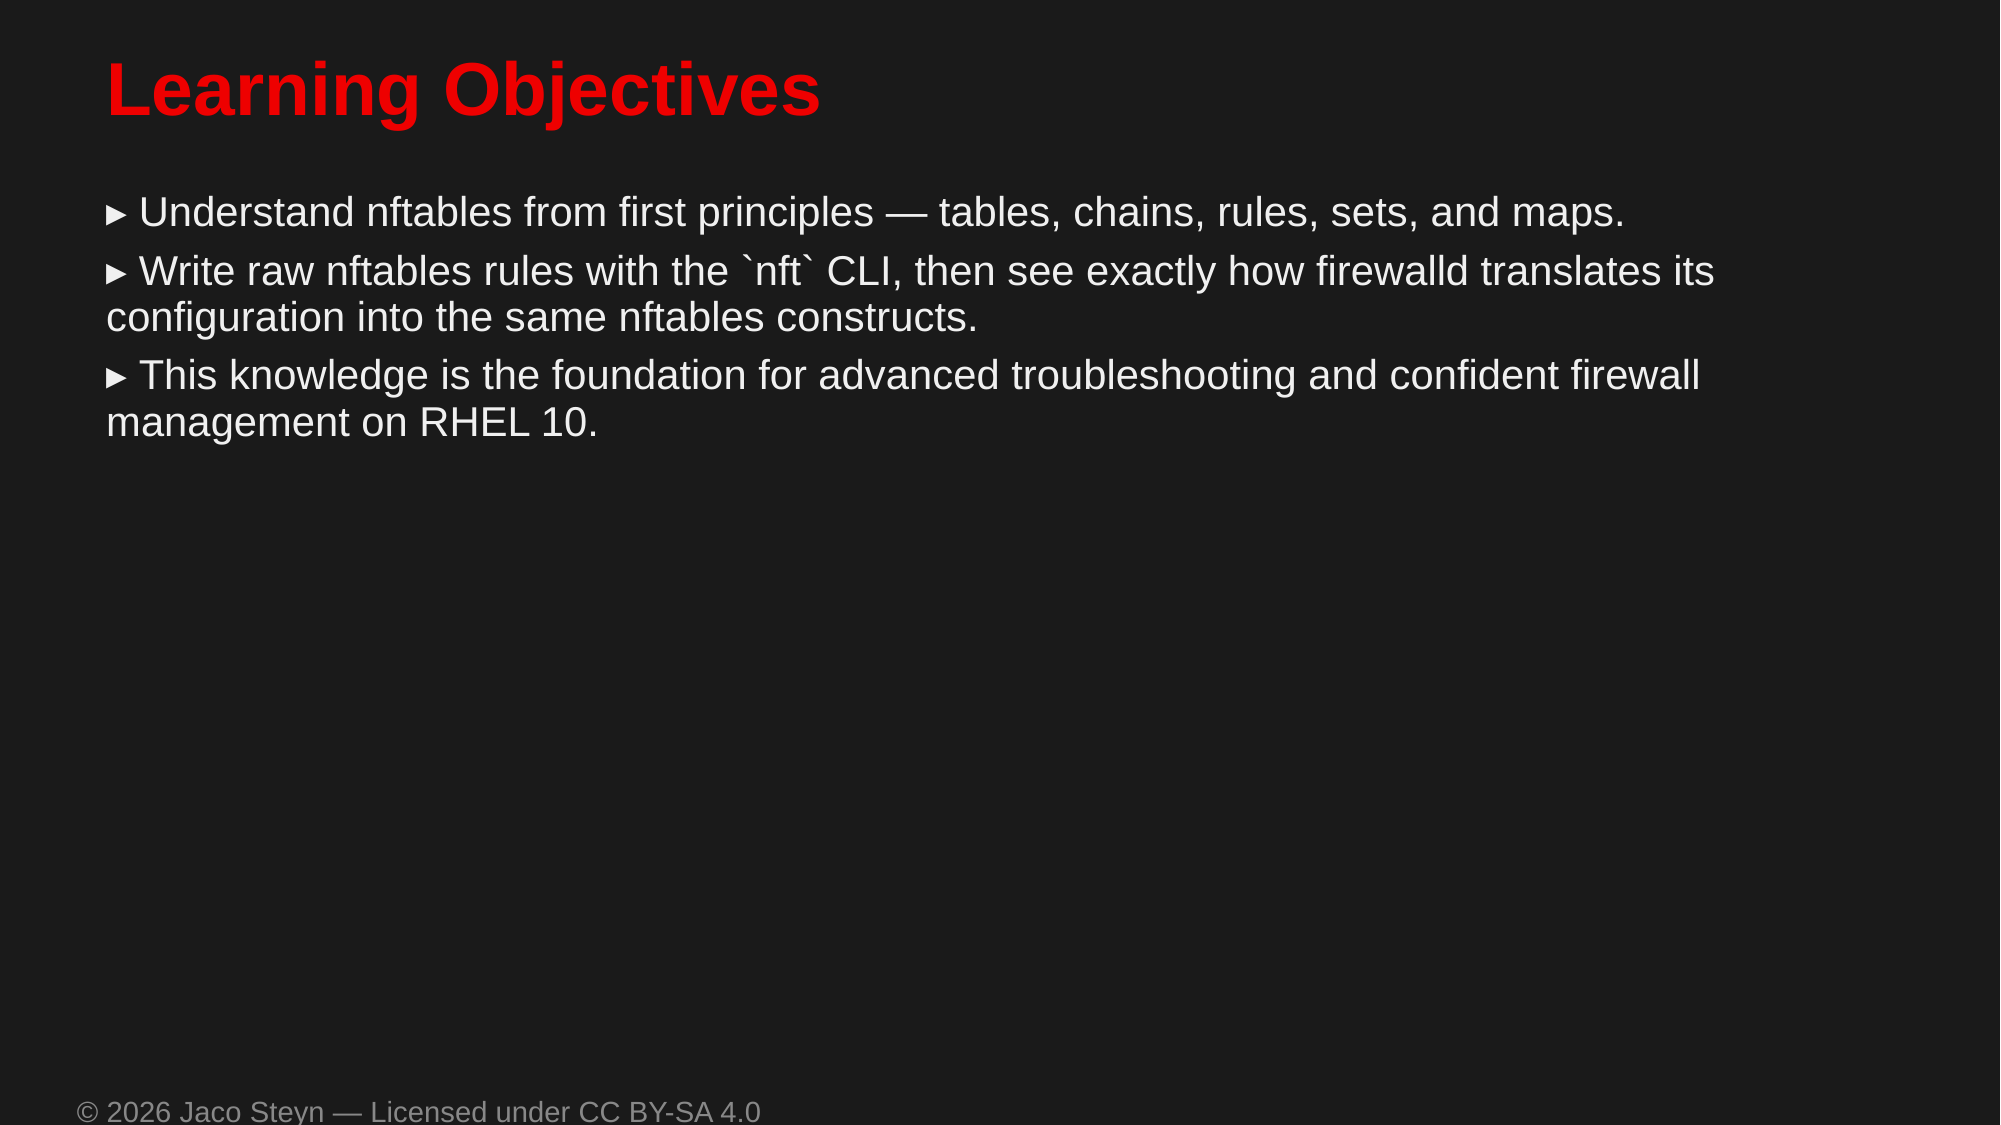

Learning Objectives
▸ Understand nftables from first principles — tables, chains, rules, sets, and maps.
▸ Write raw nftables rules with the `nft` CLI, then see exactly how firewalld translates its configuration into the same nftables constructs.
▸ This knowledge is the foundation for advanced troubleshooting and confident firewall management on RHEL 10.
© 2026 Jaco Steyn — Licensed under CC BY-SA 4.0